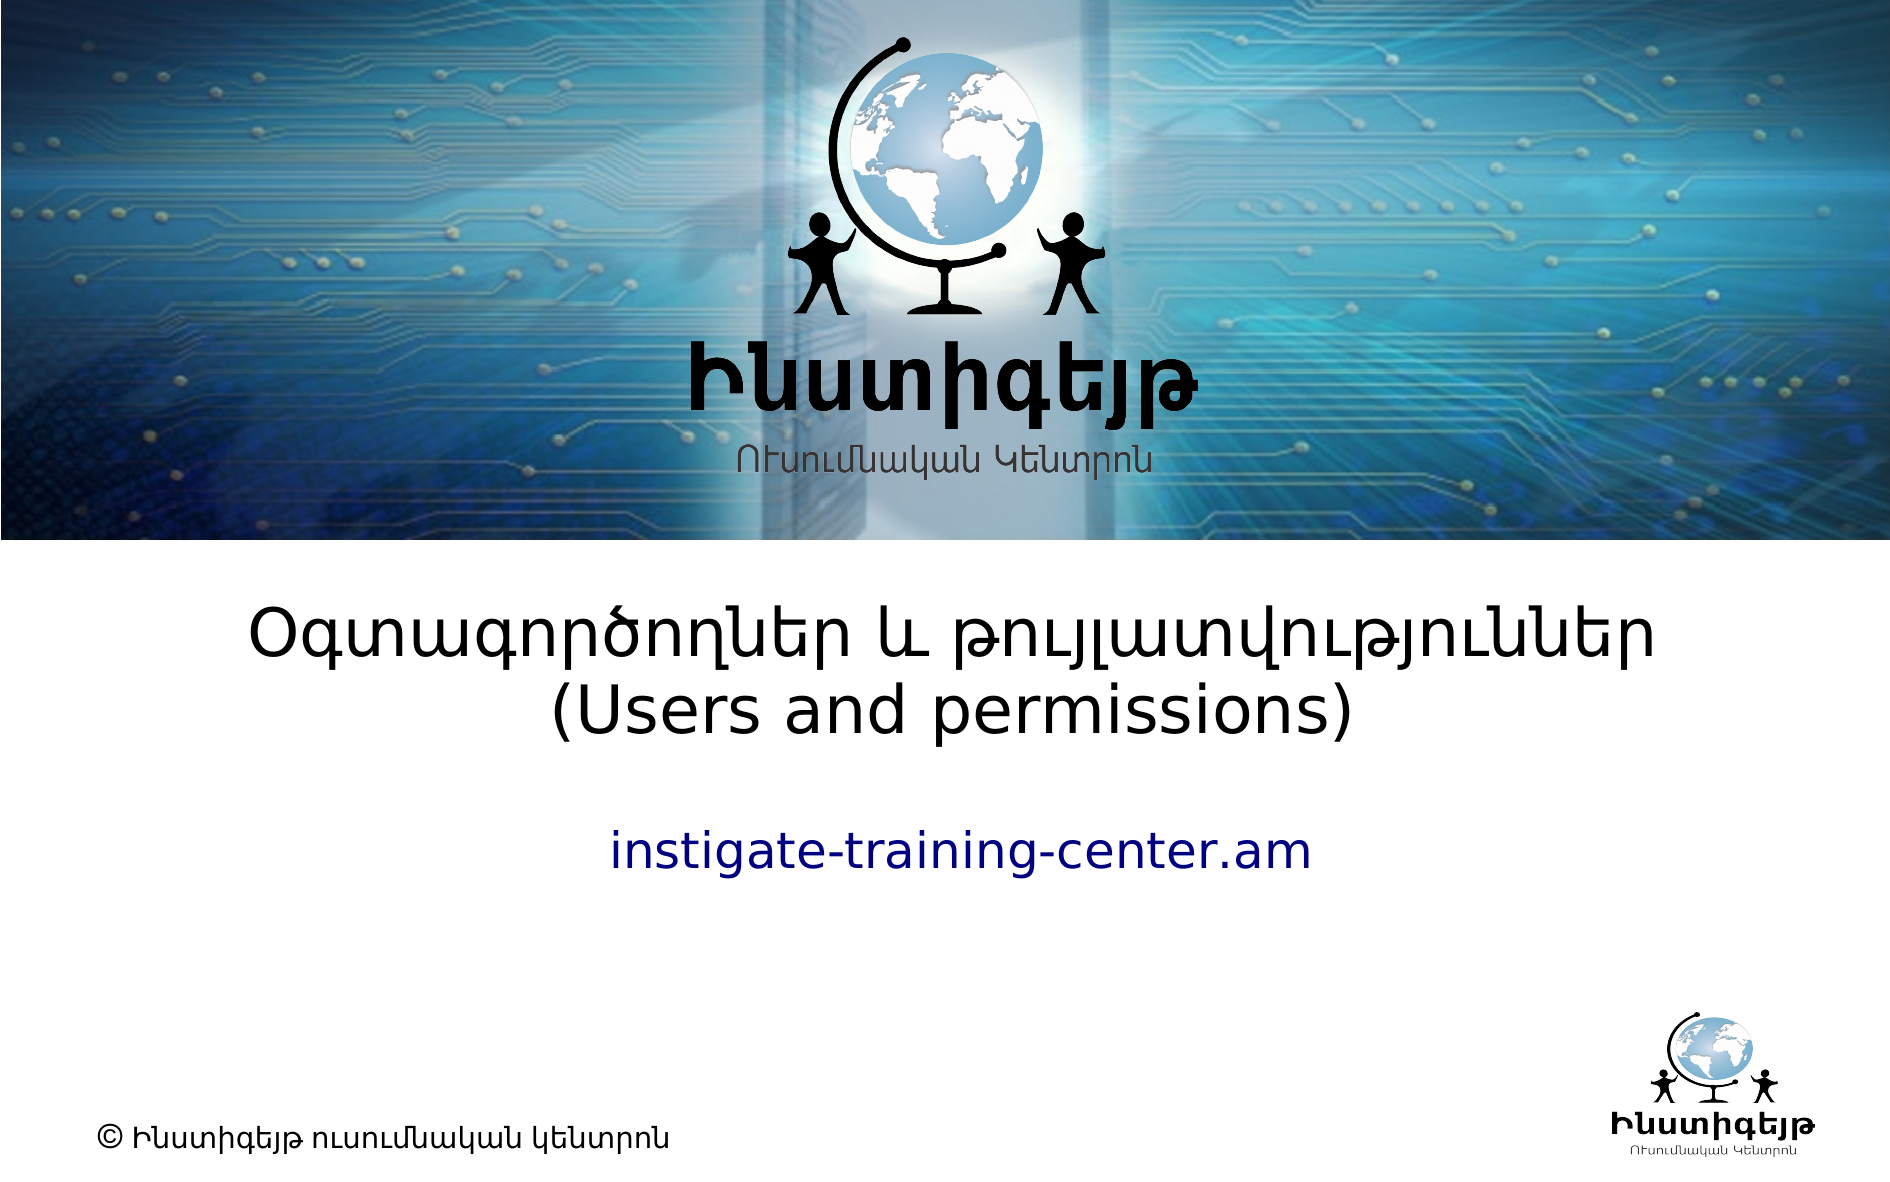

Օգտագործողներ և թույլատվություններ
(Users and permissions)
# instigate-training-center.am